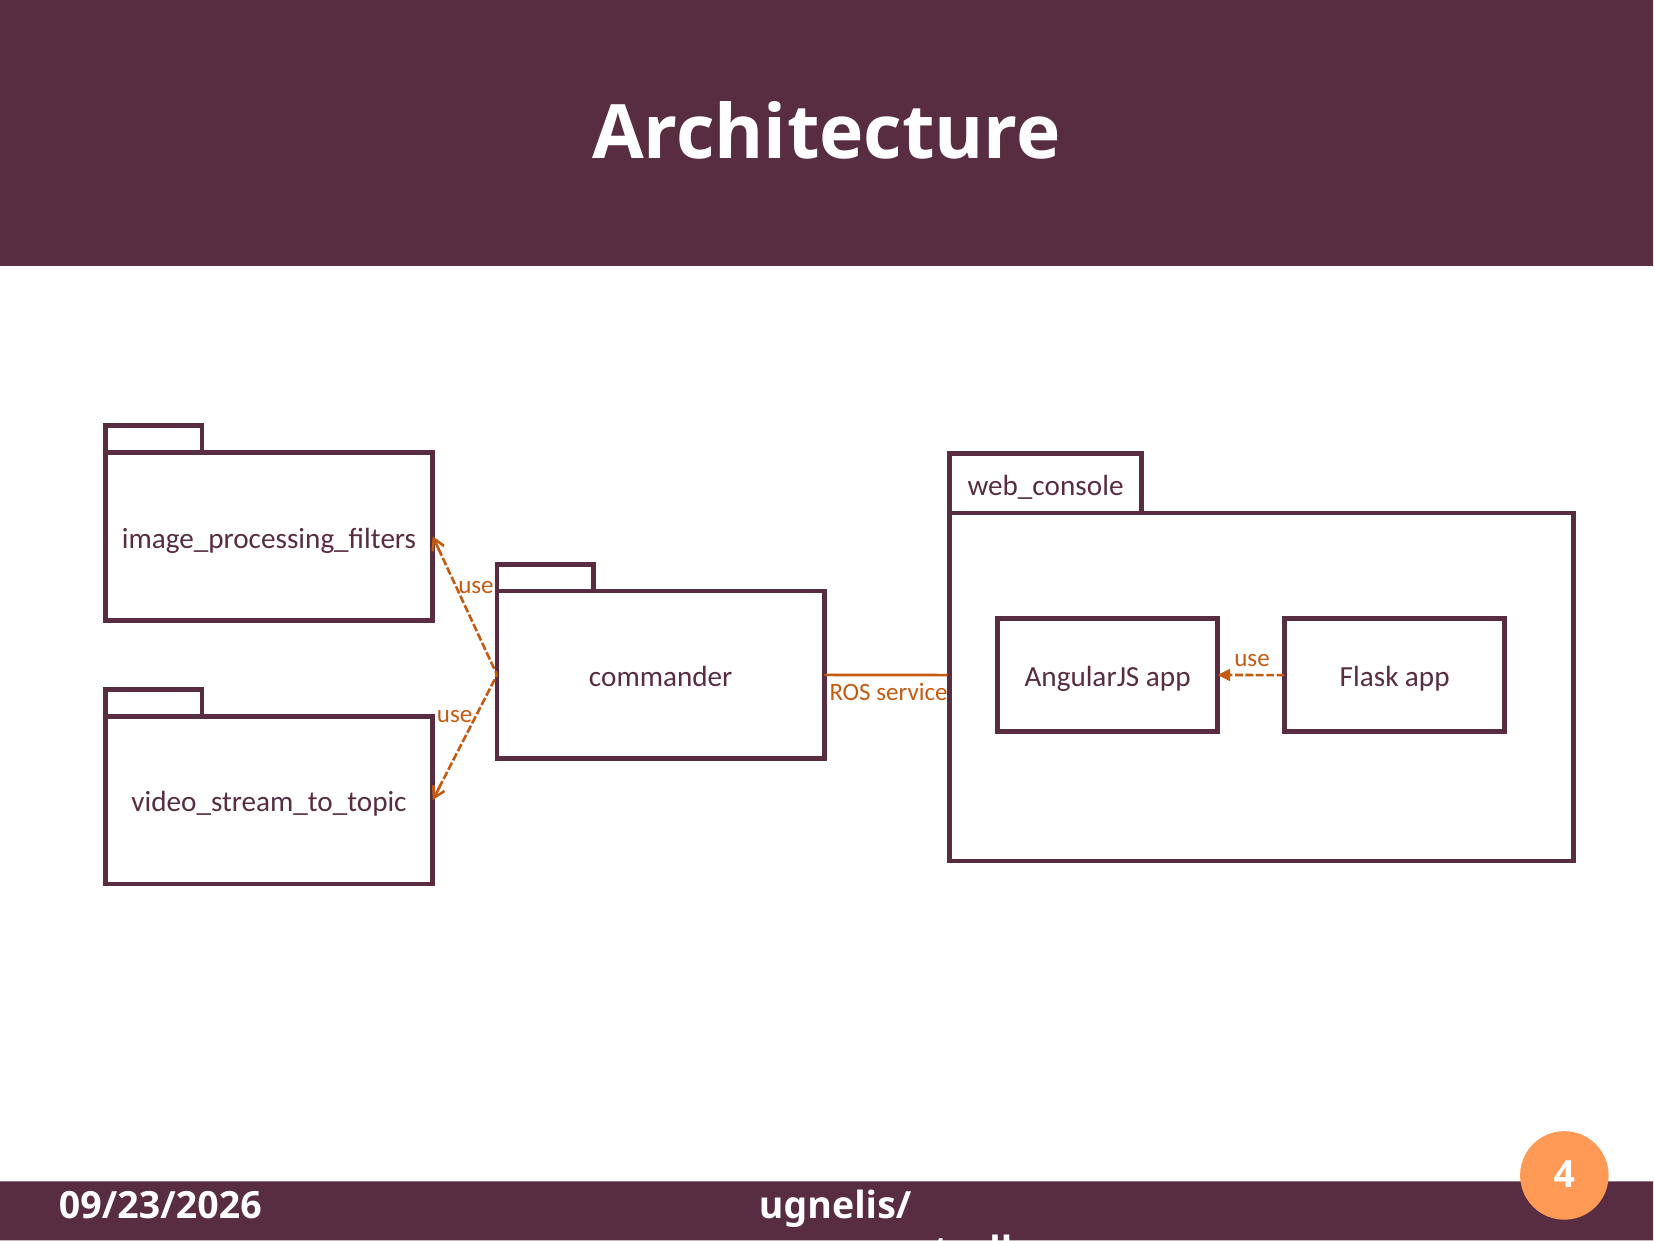

# Architecture
image_processing_filters
web_console
use
commander
AngularJS app
Flask app
use
ROS service
video_stream_to_topic
use
ugnelis/ros_cameras_controller